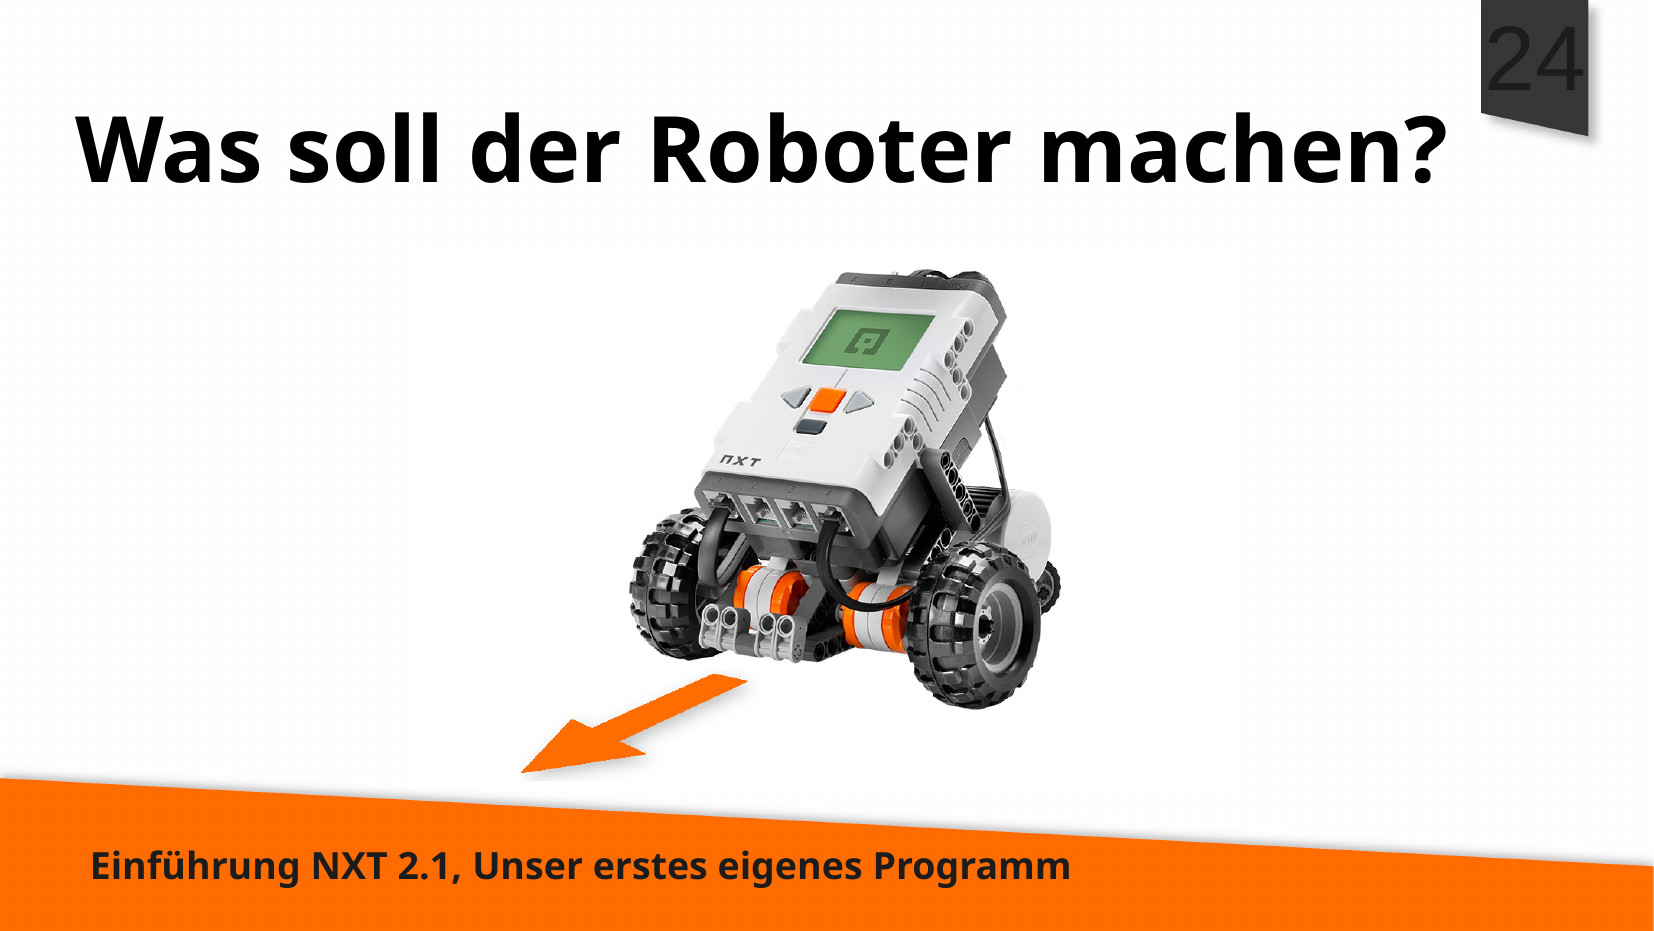

24
# Was soll der Roboter machen?
Einführung NXT 2.1, Unser erstes eigenes Programm